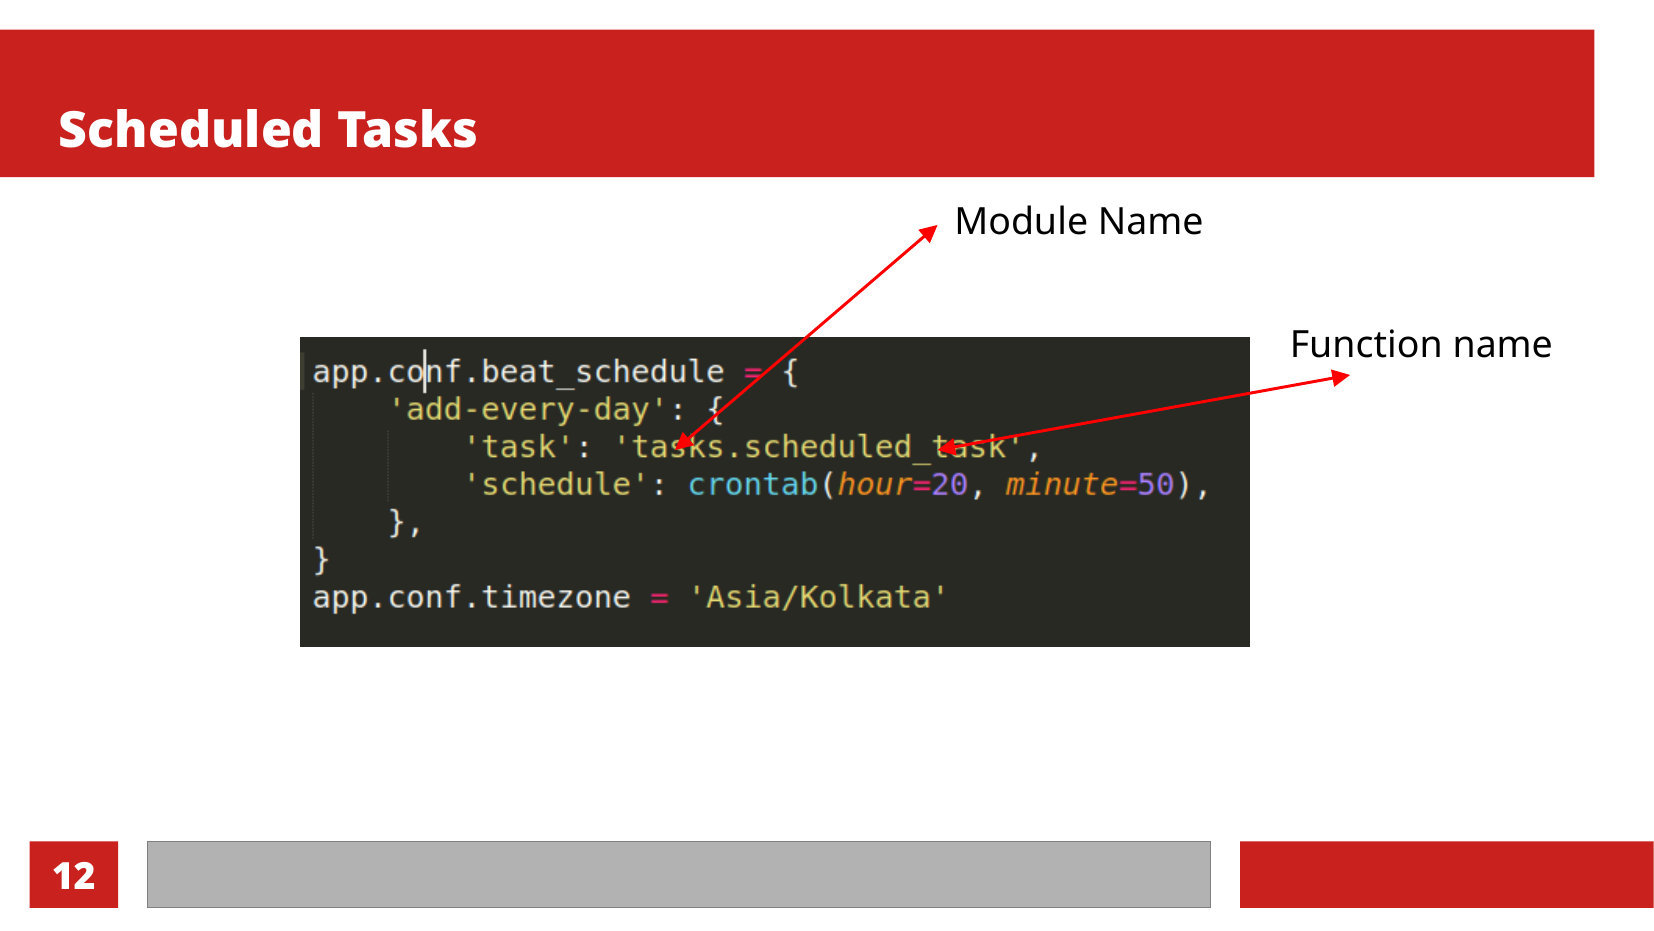

# Scheduled Tasks
Module Name
Function name
12